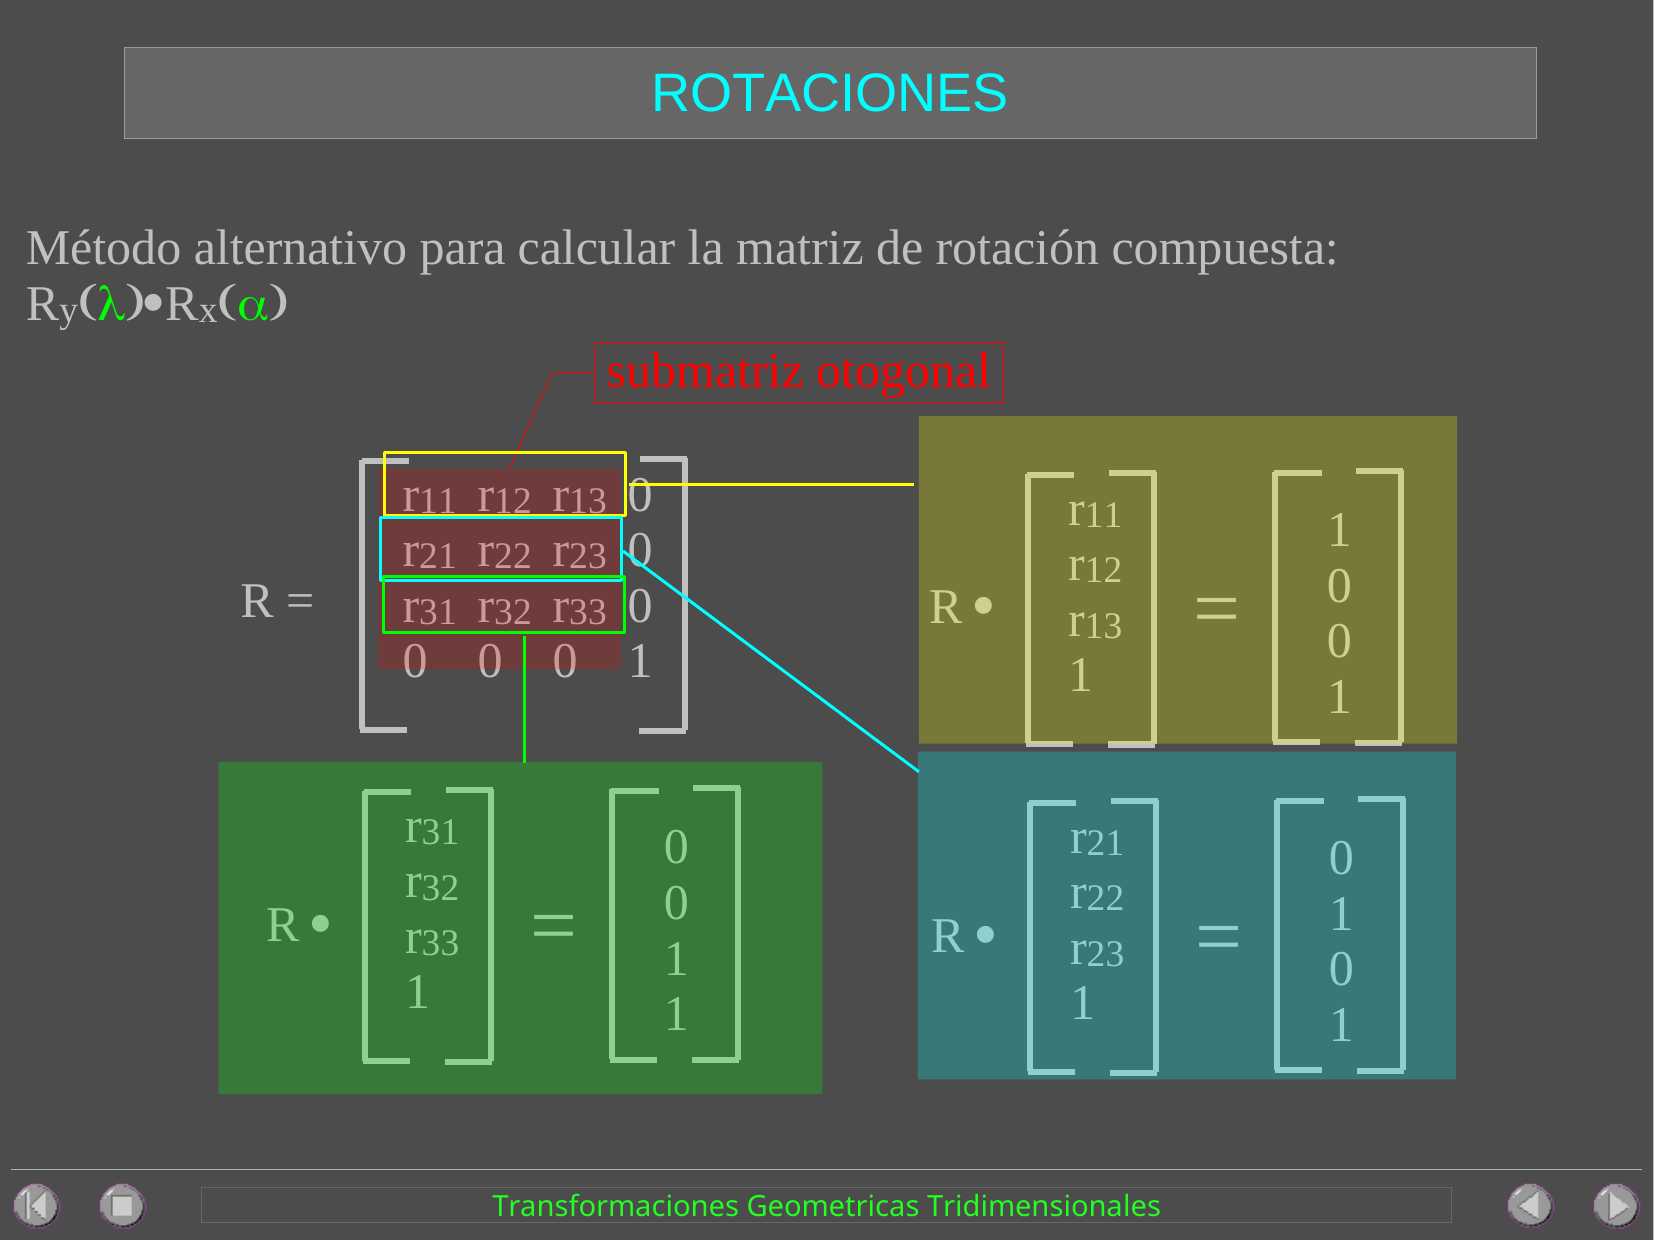

# ROTACIONES
Método alternativo para calcular la matriz de rotación compuesta: RylRxa
r11	r12	r13	0
r21	r22	r23	0
r31	r32	r33	0
0	0	0	1
R =
r11
r12
r13
1
1
0
0
1
=
R 
r31
r32
r33
1
0
0
1
1
=
R 
r21
r22
r23
1
0
1
0
1
=
R 